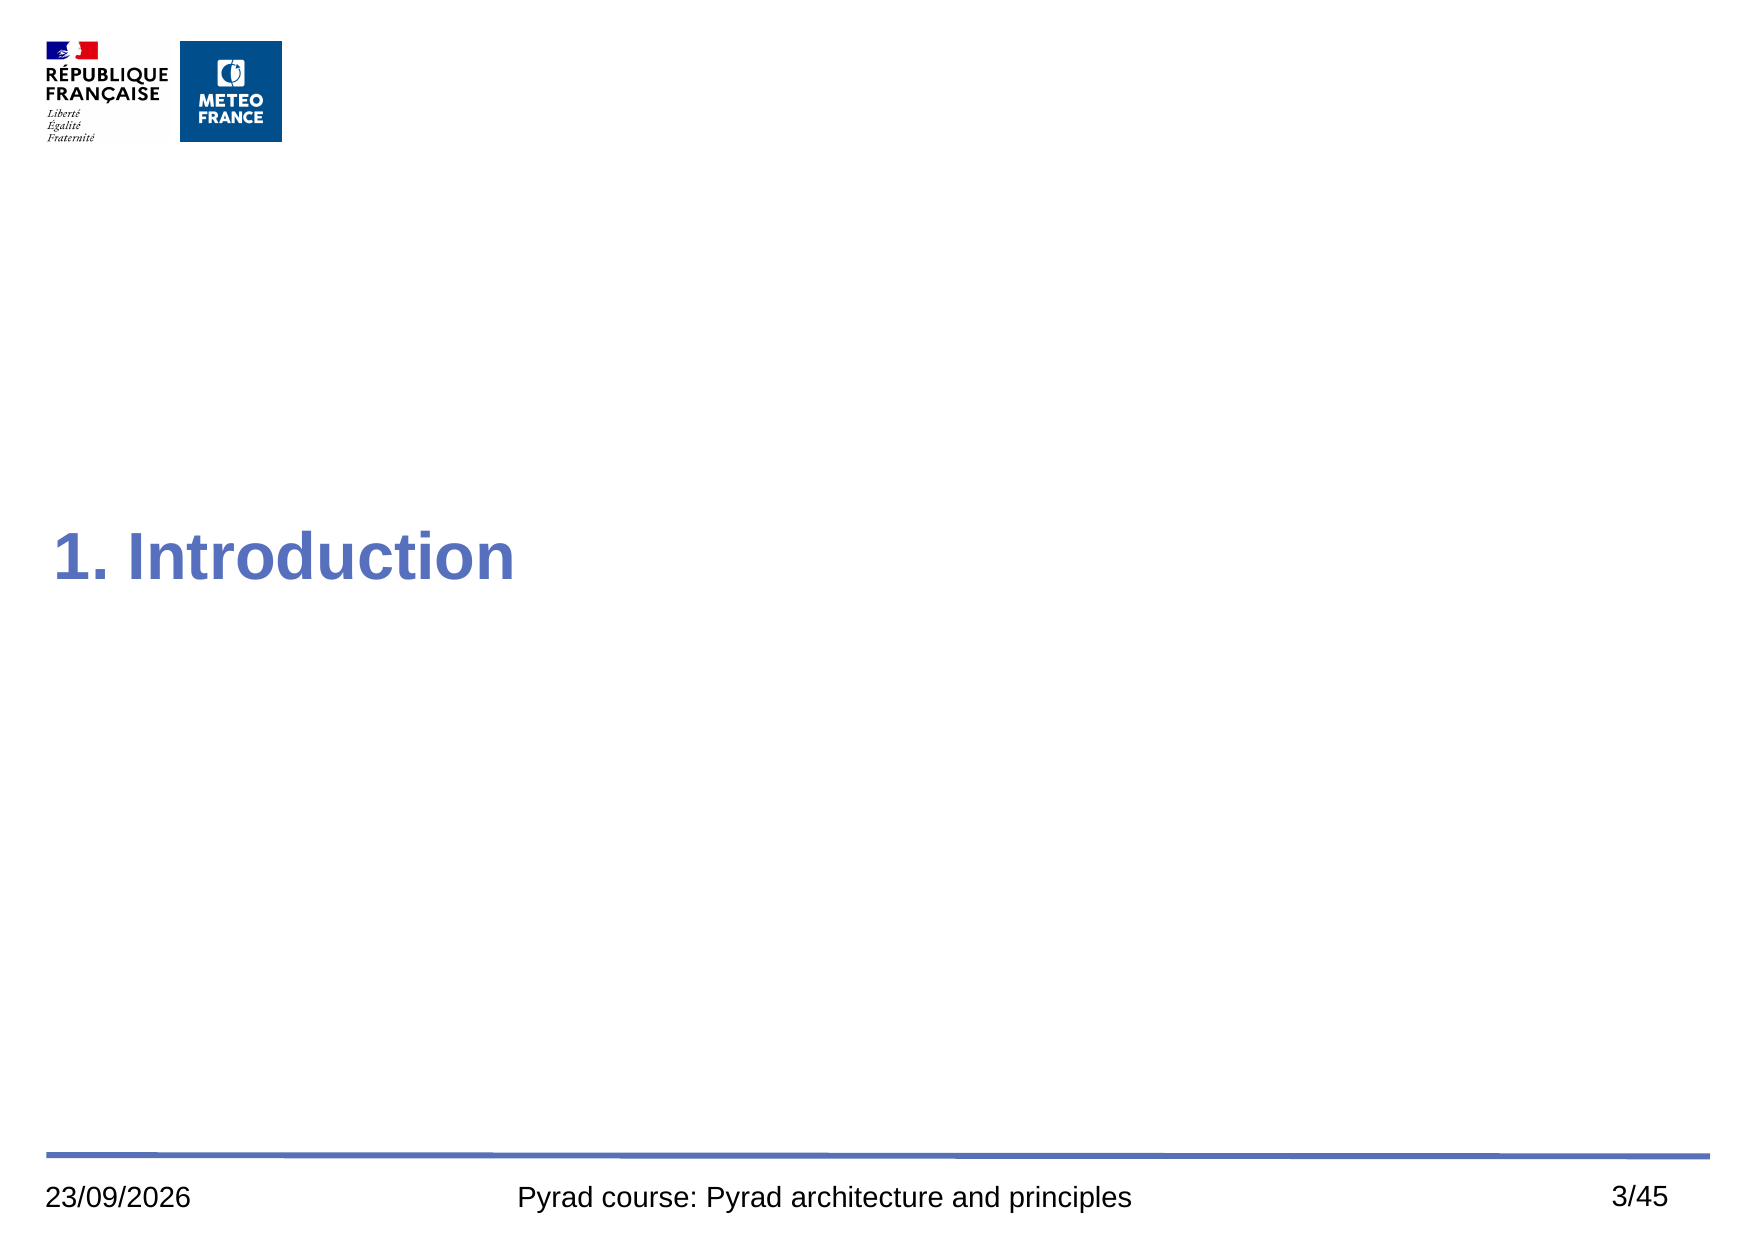

# 1. Introduction
3
Pyrad course: Pyrad architecture and principles